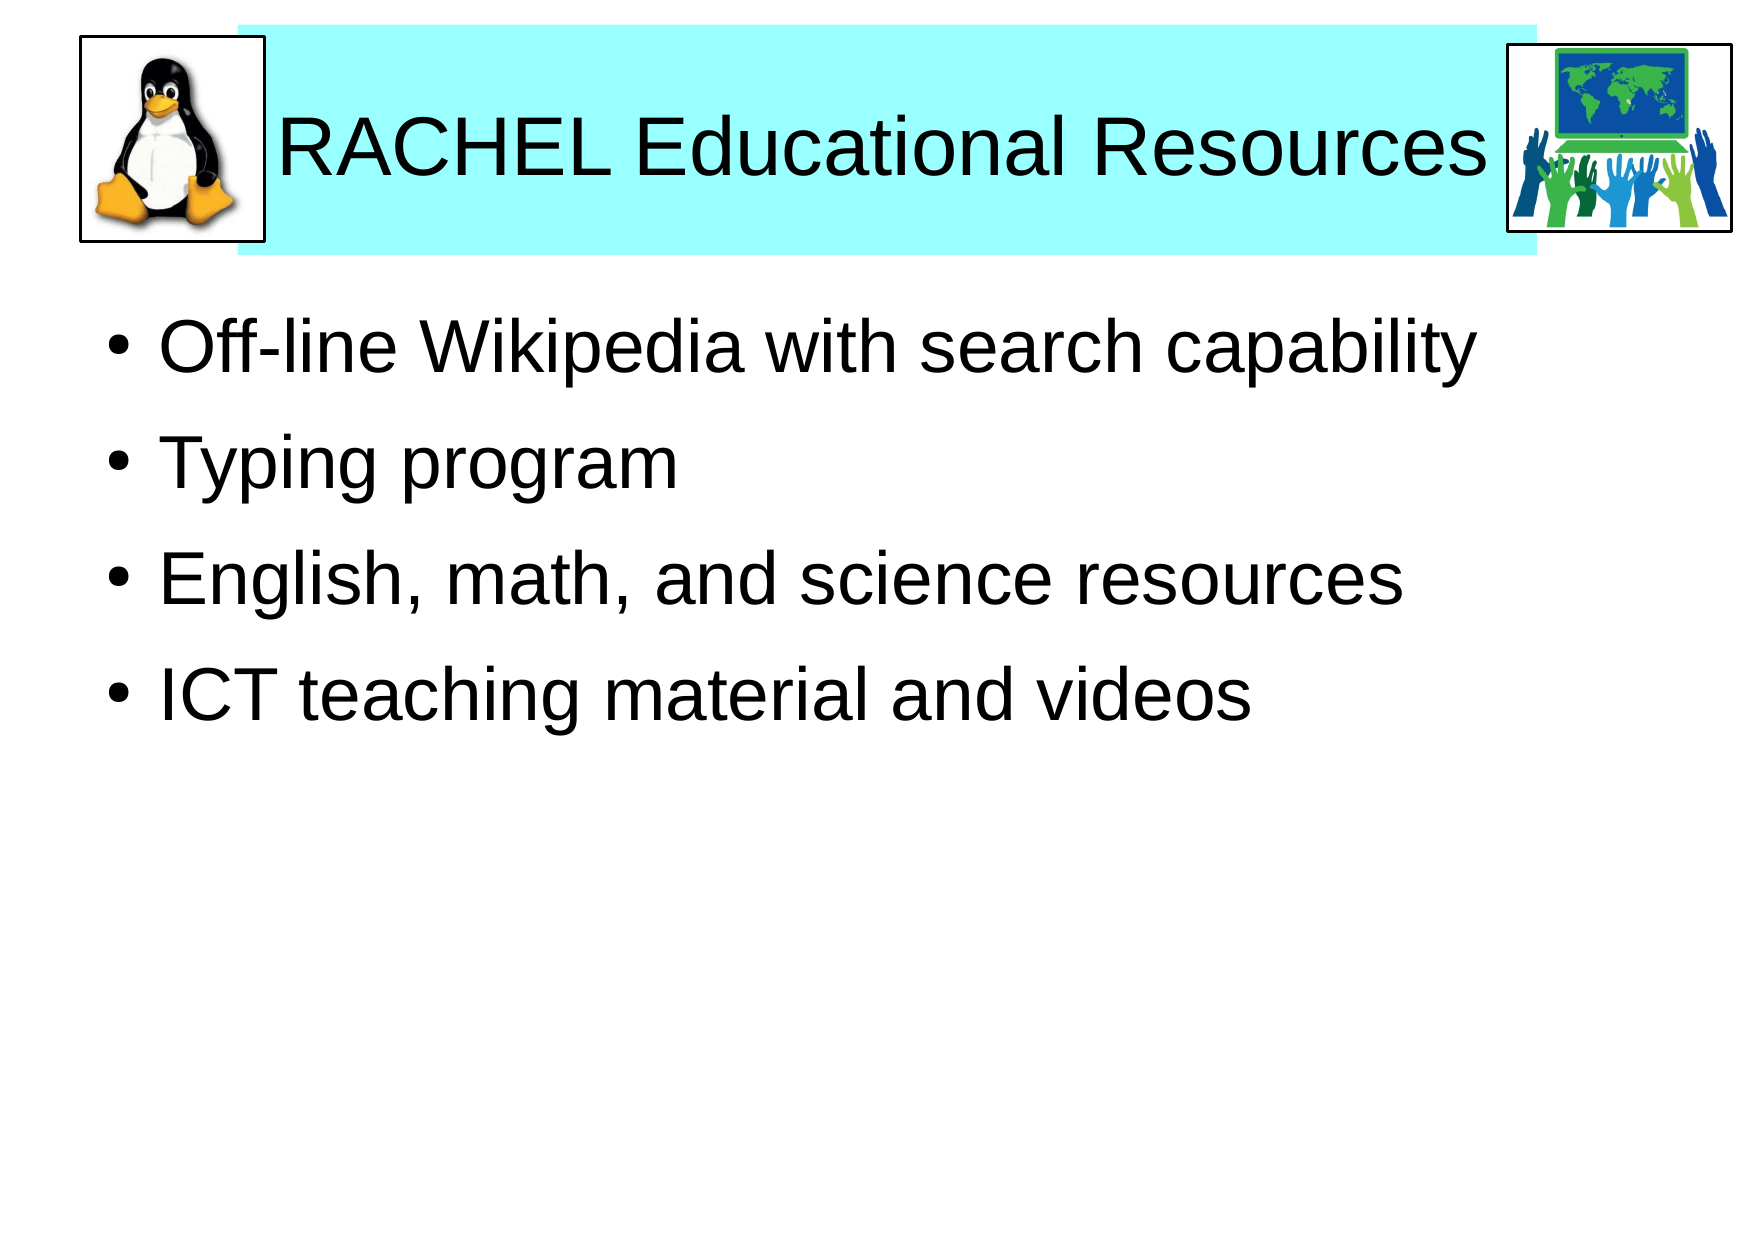

# RACHEL Educational Resources
Off-line Wikipedia with search capability
Typing program
English, math, and science resources
ICT teaching material and videos